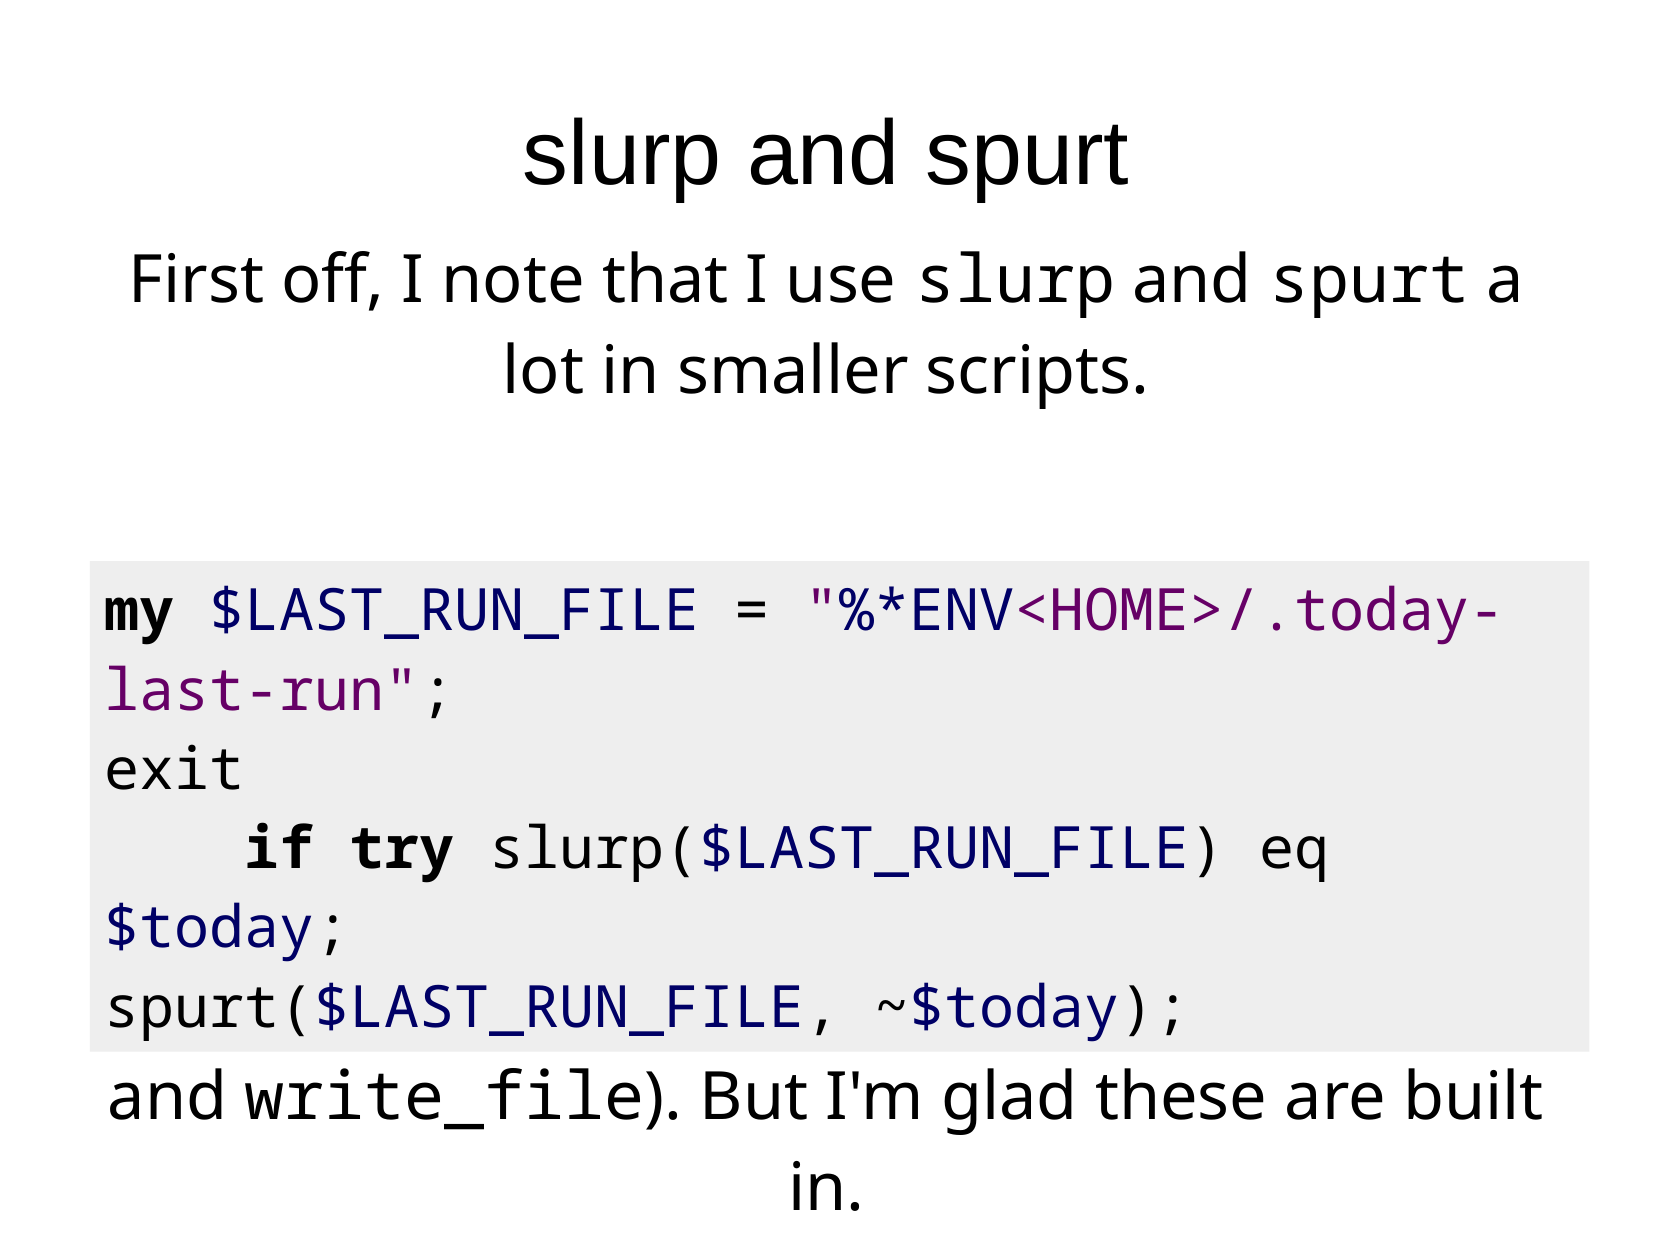

# slurp and spurt
First off, I note that I use slurp and spurt a lot in smaller scripts.
For Perl 5 users, CPAN provides, as usual: File::Slurp has your back (with read_file and write_file). But I'm glad these are built in.
my $LAST_RUN_FILE = "%*ENV<HOME>/.today-last-run";
exit
 if try slurp($LAST_RUN_FILE) eq $today;
spurt($LAST_RUN_FILE, ~$today);